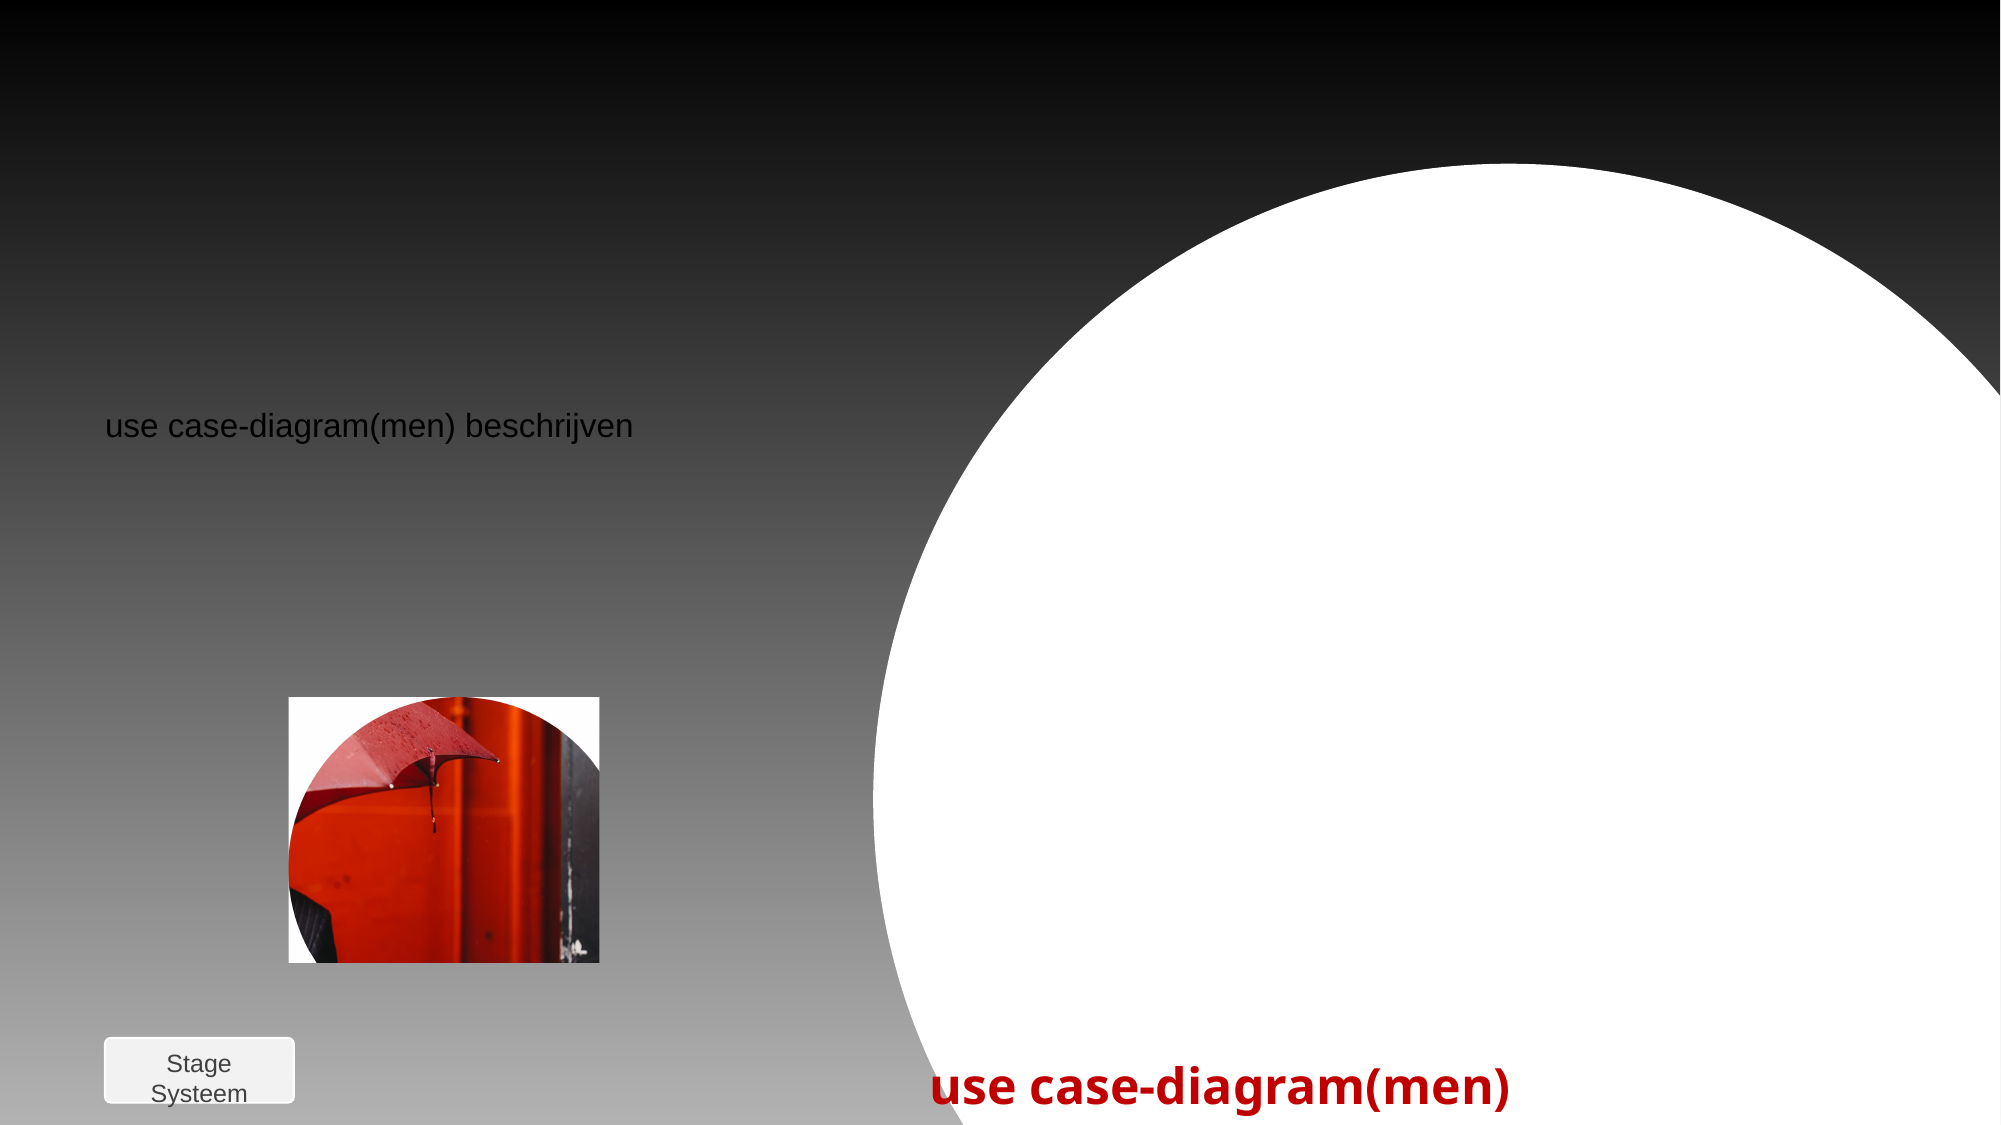

# use case-diagram(men)
use case-diagram(men) beschrijven
Stage Systeem